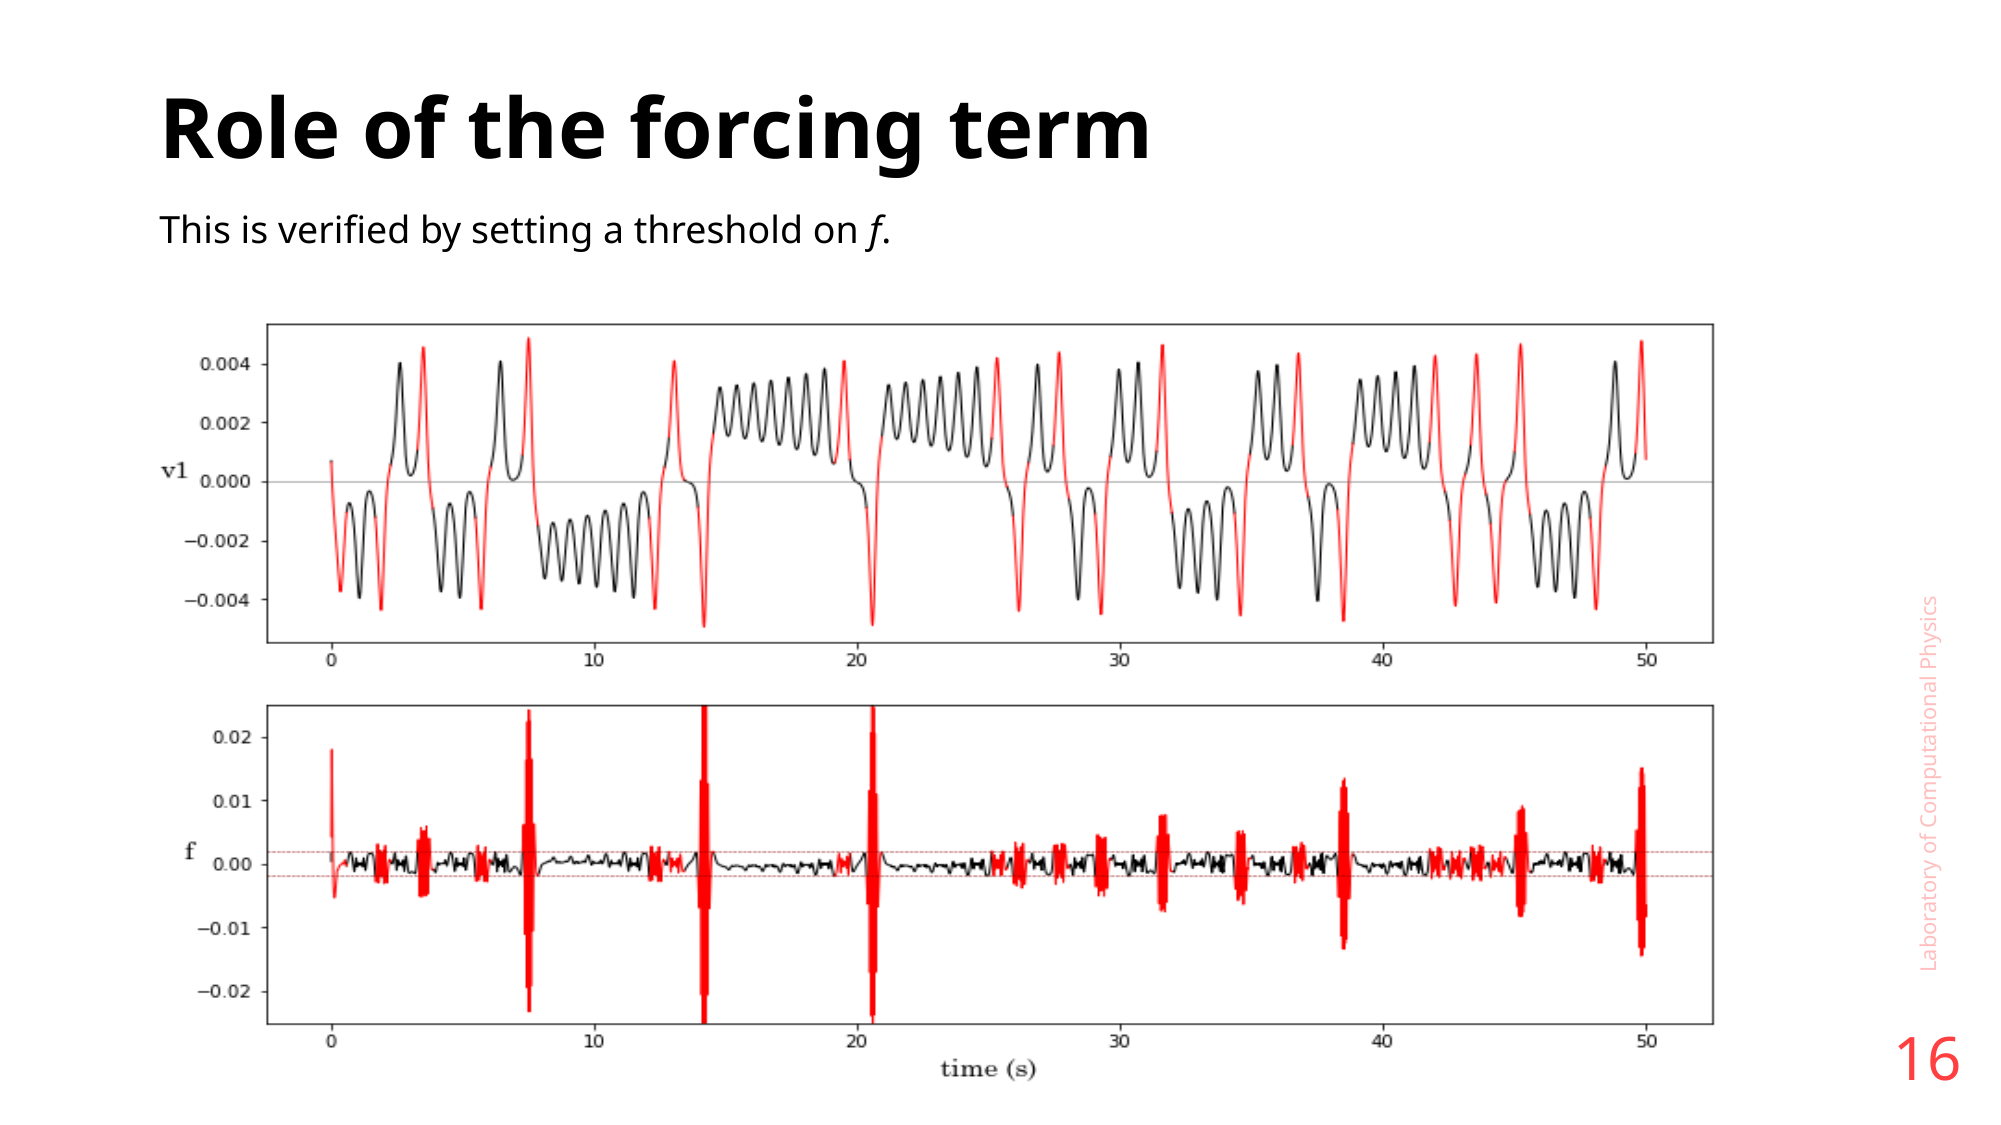

# Role of the forcing term
This is verified by setting a threshold on f.
Laboratory of Computational Physics
16